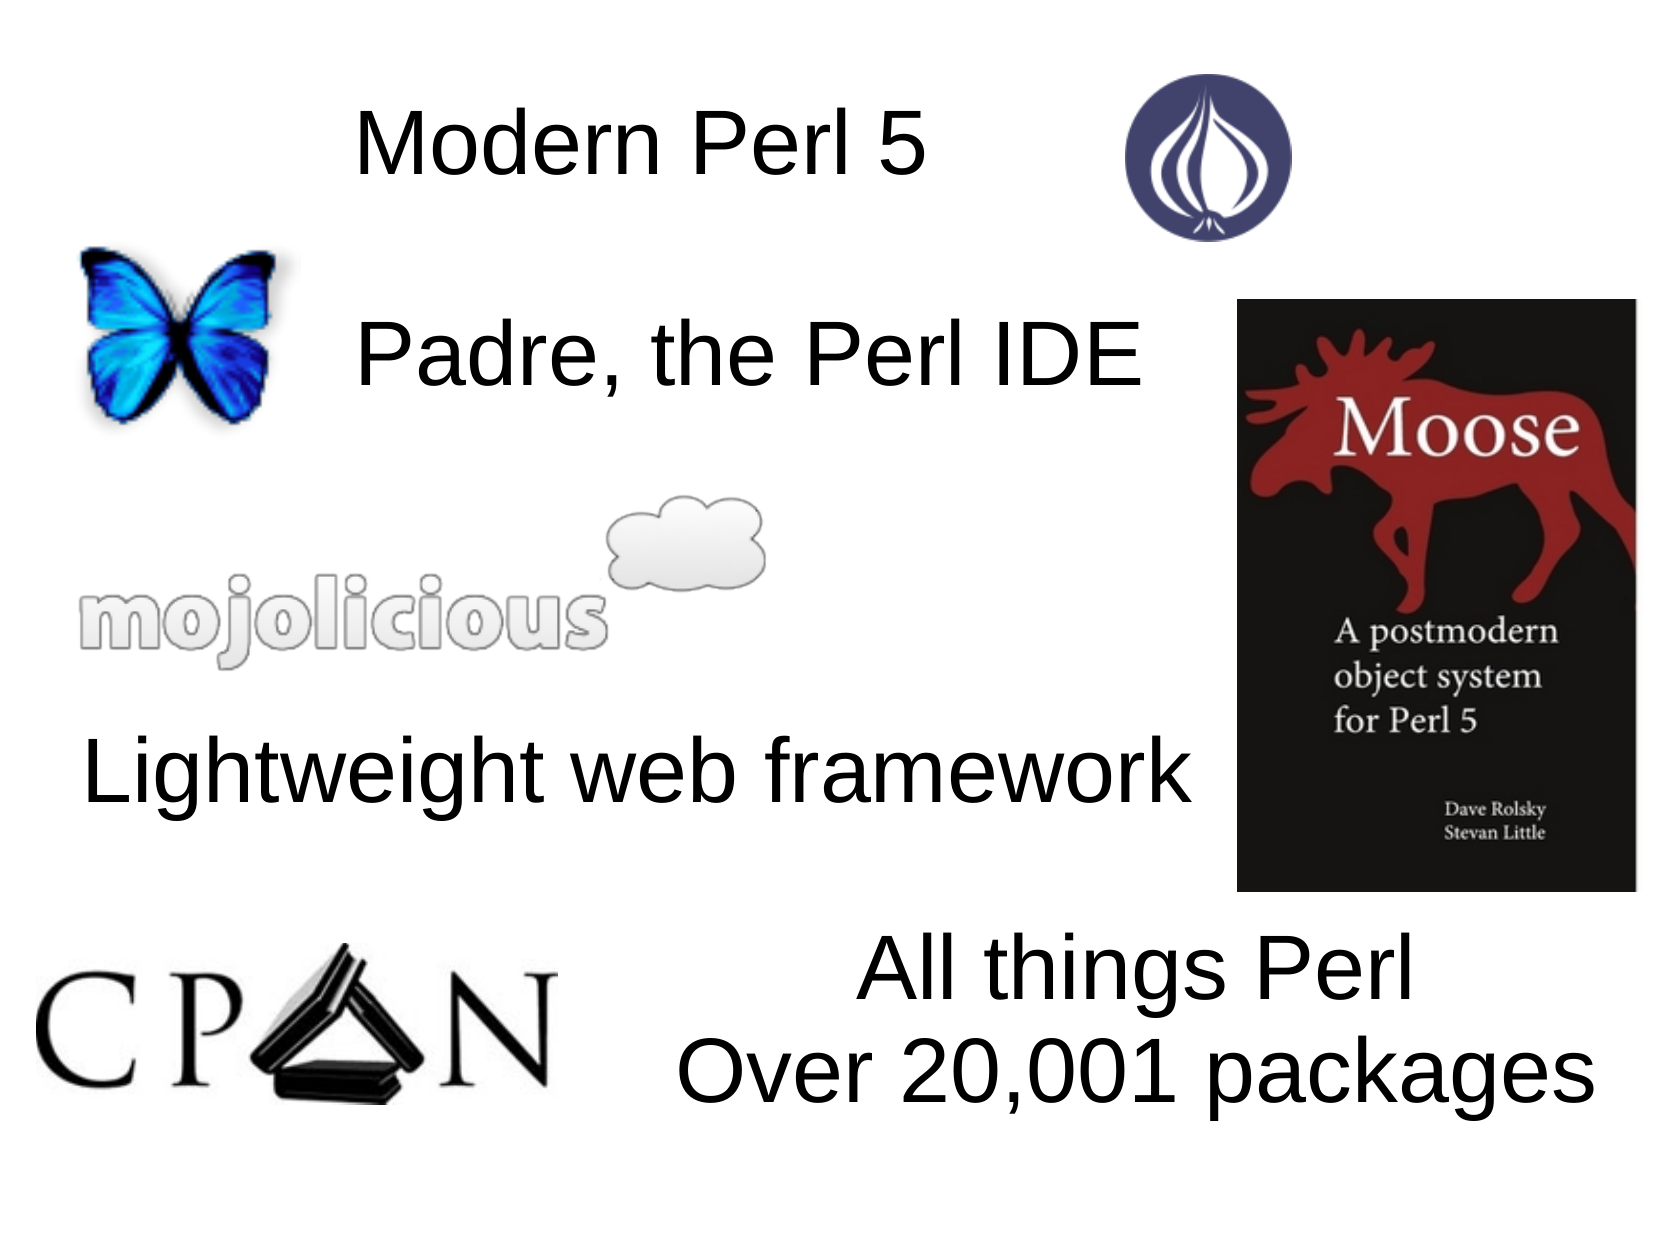

# Modern Perl 5
Padre, the Perl IDE
Lightweight web framework
All things Perl
Over 20,001 packages